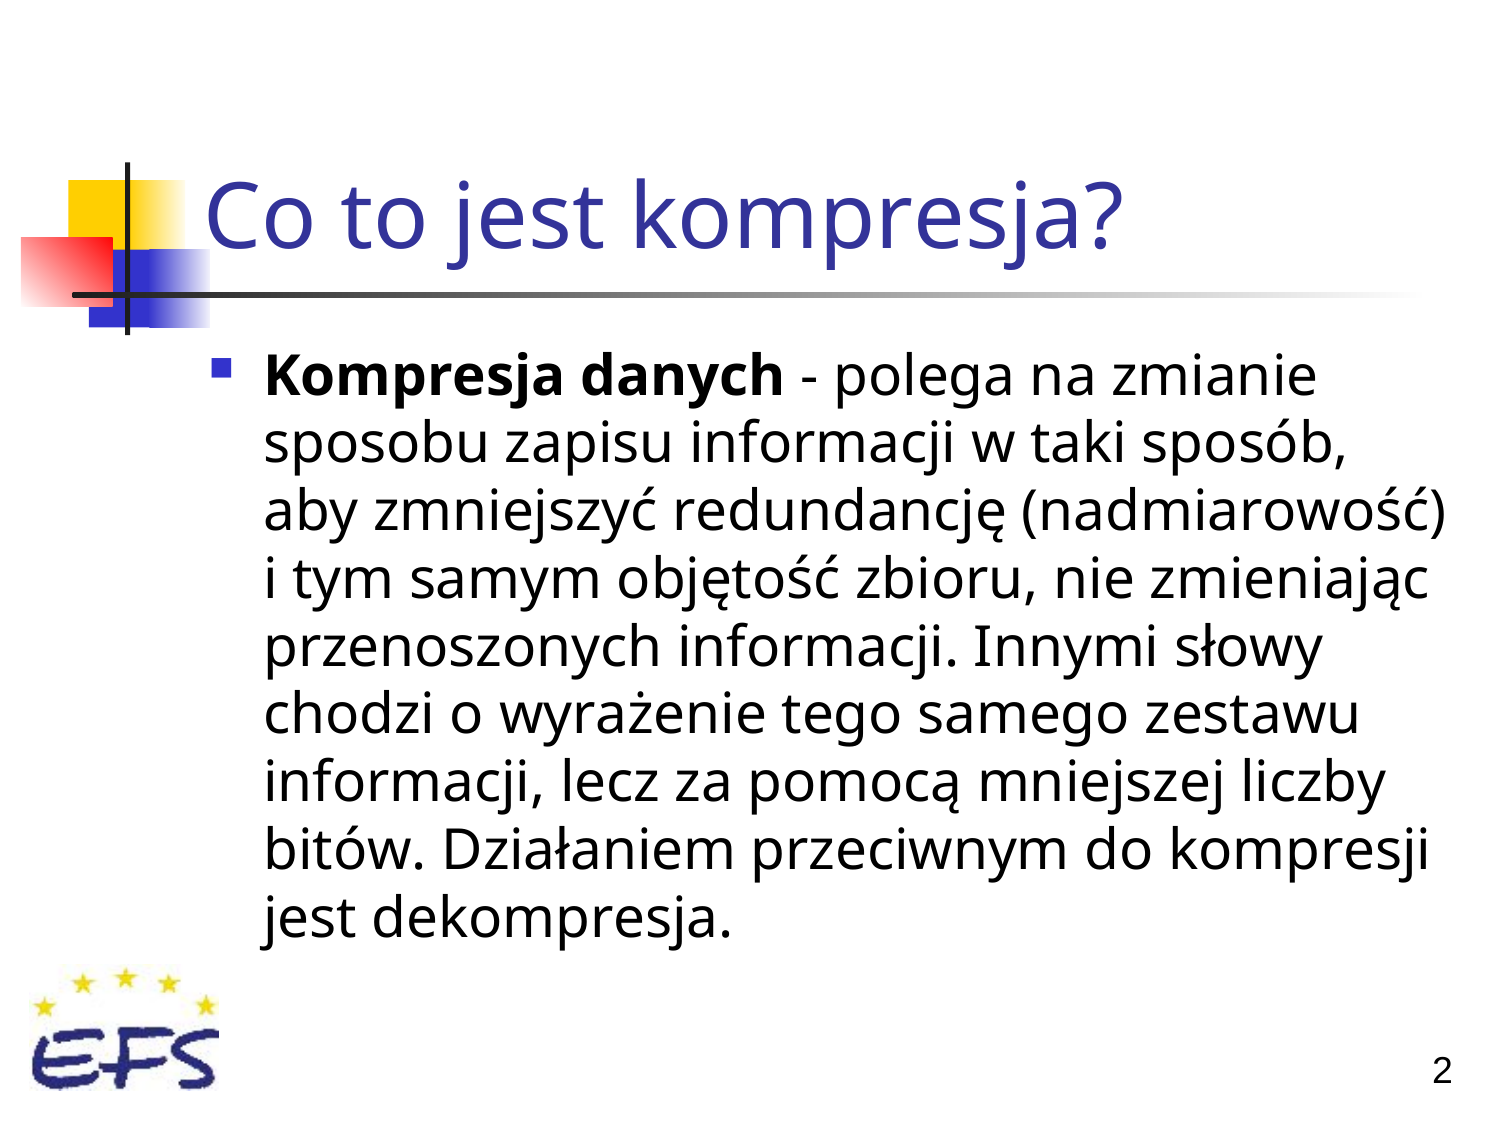

# Co to jest kompresja?
Kompresja danych - polega na zmianie sposobu zapisu informacji w taki sposób, aby zmniejszyć redundancję (nadmiarowość) i tym samym objętość zbioru, nie zmieniając przenoszonych informacji. Innymi słowy chodzi o wyrażenie tego samego zestawu informacji, lecz za pomocą mniejszej liczby bitów. Działaniem przeciwnym do kompresji jest dekompresja.
2